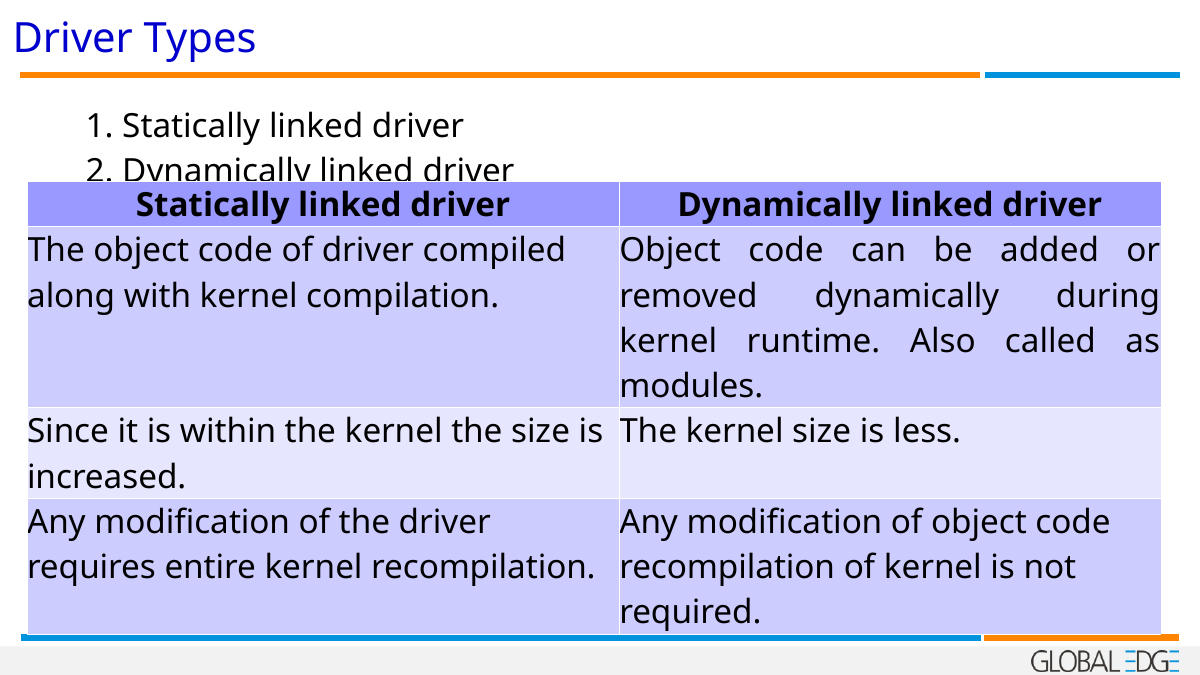

# Driver Types
1. Statically linked driver
2. Dynamically linked driver
| Statically linked driver | Dynamically linked driver |
| --- | --- |
| The object code of driver compiled along with kernel compilation. | Object code can be added or removed dynamically during kernel runtime. Also called as modules. |
| Since it is within the kernel the size is increased. | The kernel size is less. |
| Any modification of the driver requires entire kernel recompilation. | Any modification of object code recompilation of kernel is not required. |